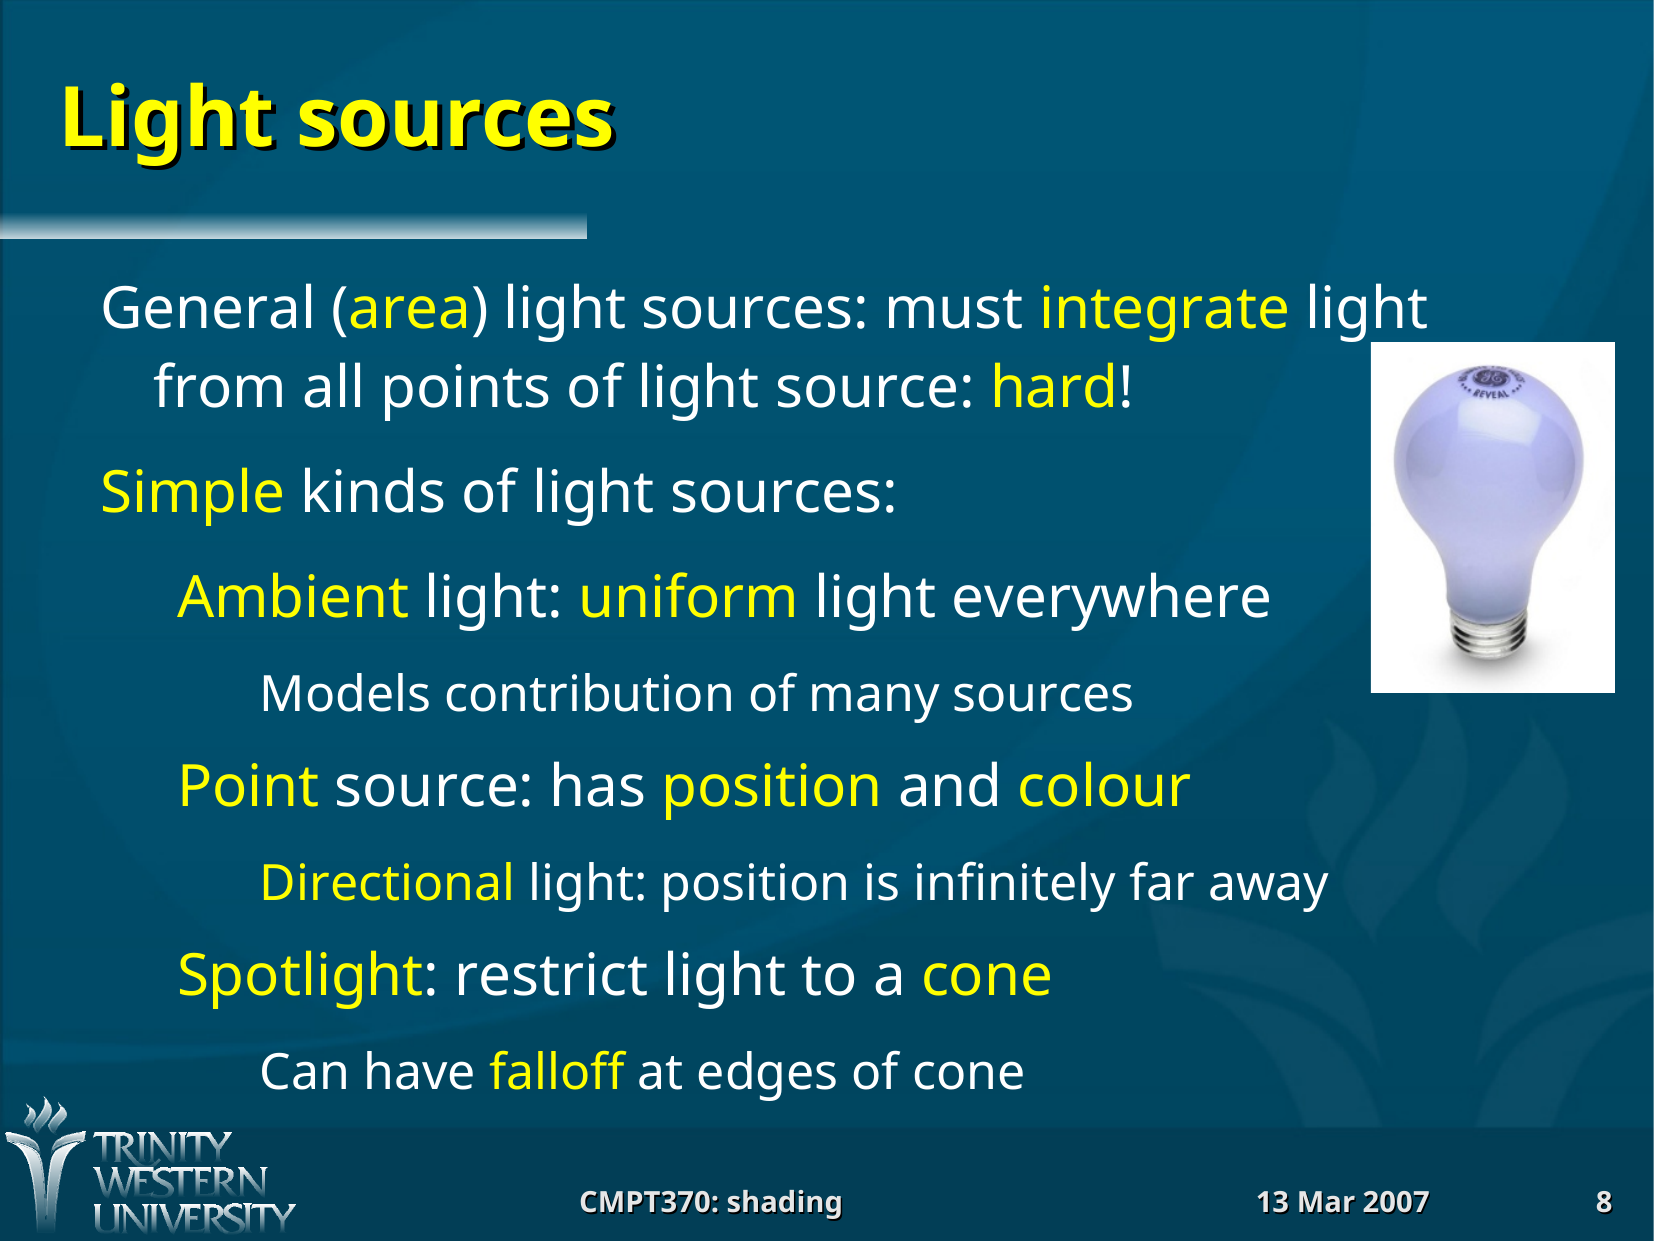

# Light sources
General (area) light sources: must integrate light from all points of light source: hard!
Simple kinds of light sources:
Ambient light: uniform light everywhere
Models contribution of many sources
Point source: has position and colour
Directional light: position is infinitely far away
Spotlight: restrict light to a cone
Can have falloff at edges of cone
CMPT370: shading
13 Mar 2007
8